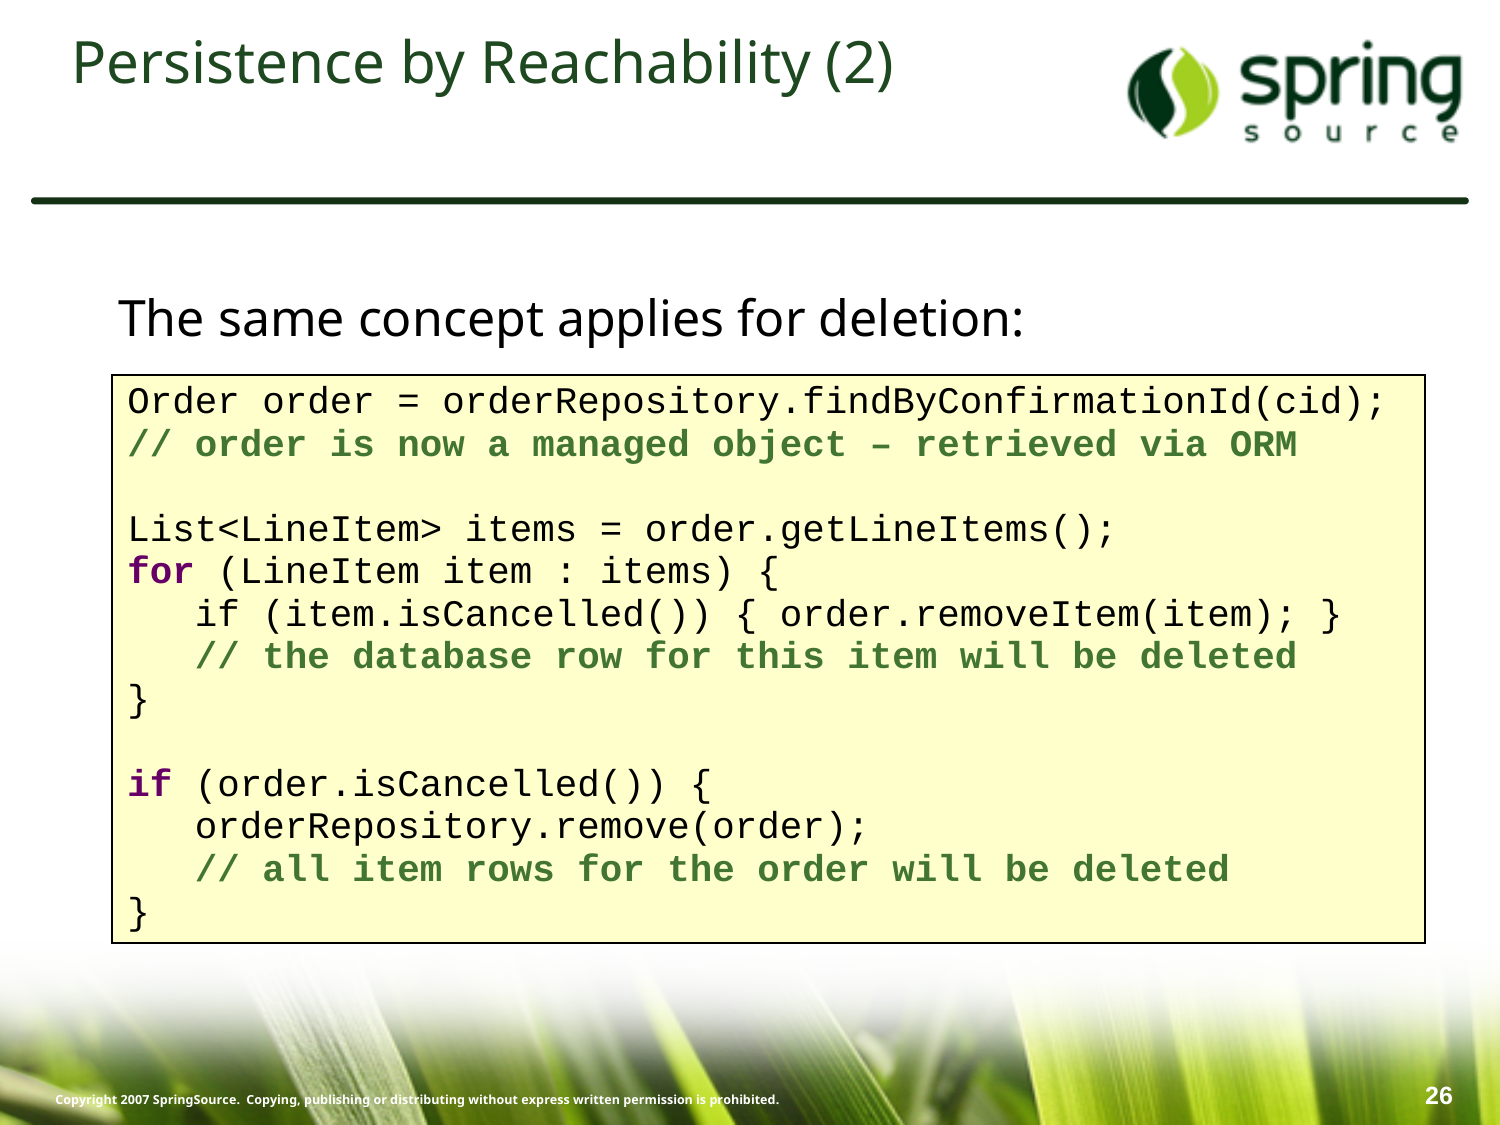

# Persistence by Reachability (2)
The same concept applies for deletion:
Order order = orderRepository.findByConfirmationId(cid);
// order is now a managed object – retrieved via ORM
List<LineItem> items = order.getLineItems();
for (LineItem item : items) {
 if (item.isCancelled()) { order.removeItem(item); }
 // the database row for this item will be deleted
}
if (order.isCancelled()) {
 orderRepository.remove(order);
 // all item rows for the order will be deleted
}